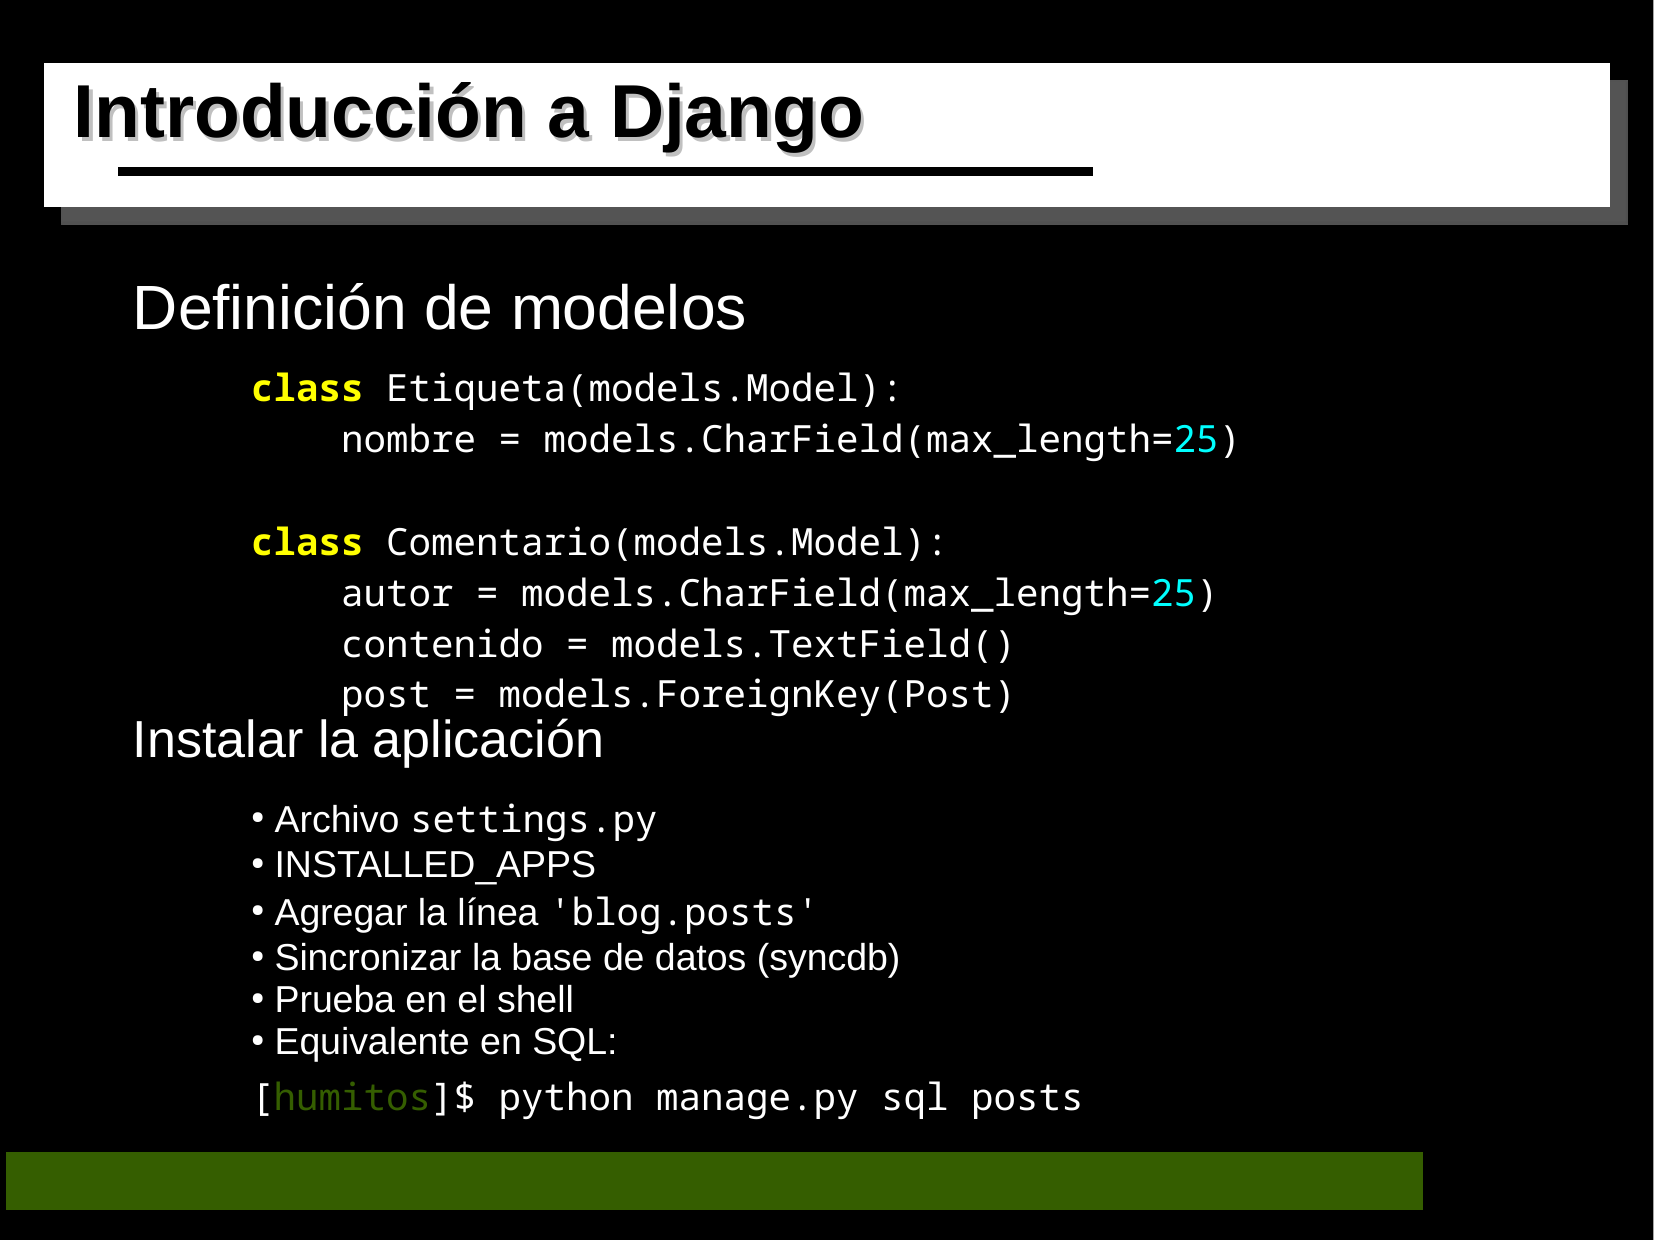

Introducción a Django
Definición de modelos
class Etiqueta(models.Model):
 nombre = models.CharField(max_length=25)
class Comentario(models.Model):
 autor = models.CharField(max_length=25)
 contenido = models.TextField()
 post = models.ForeignKey(Post)
Instalar la aplicación
 Archivo settings.py
 INSTALLED_APPS
 Agregar la línea 'blog.posts'
 Sincronizar la base de datos (syncdb)
 Prueba en el shell
 Equivalente en SQL:
[humitos]$ python manage.py sql posts